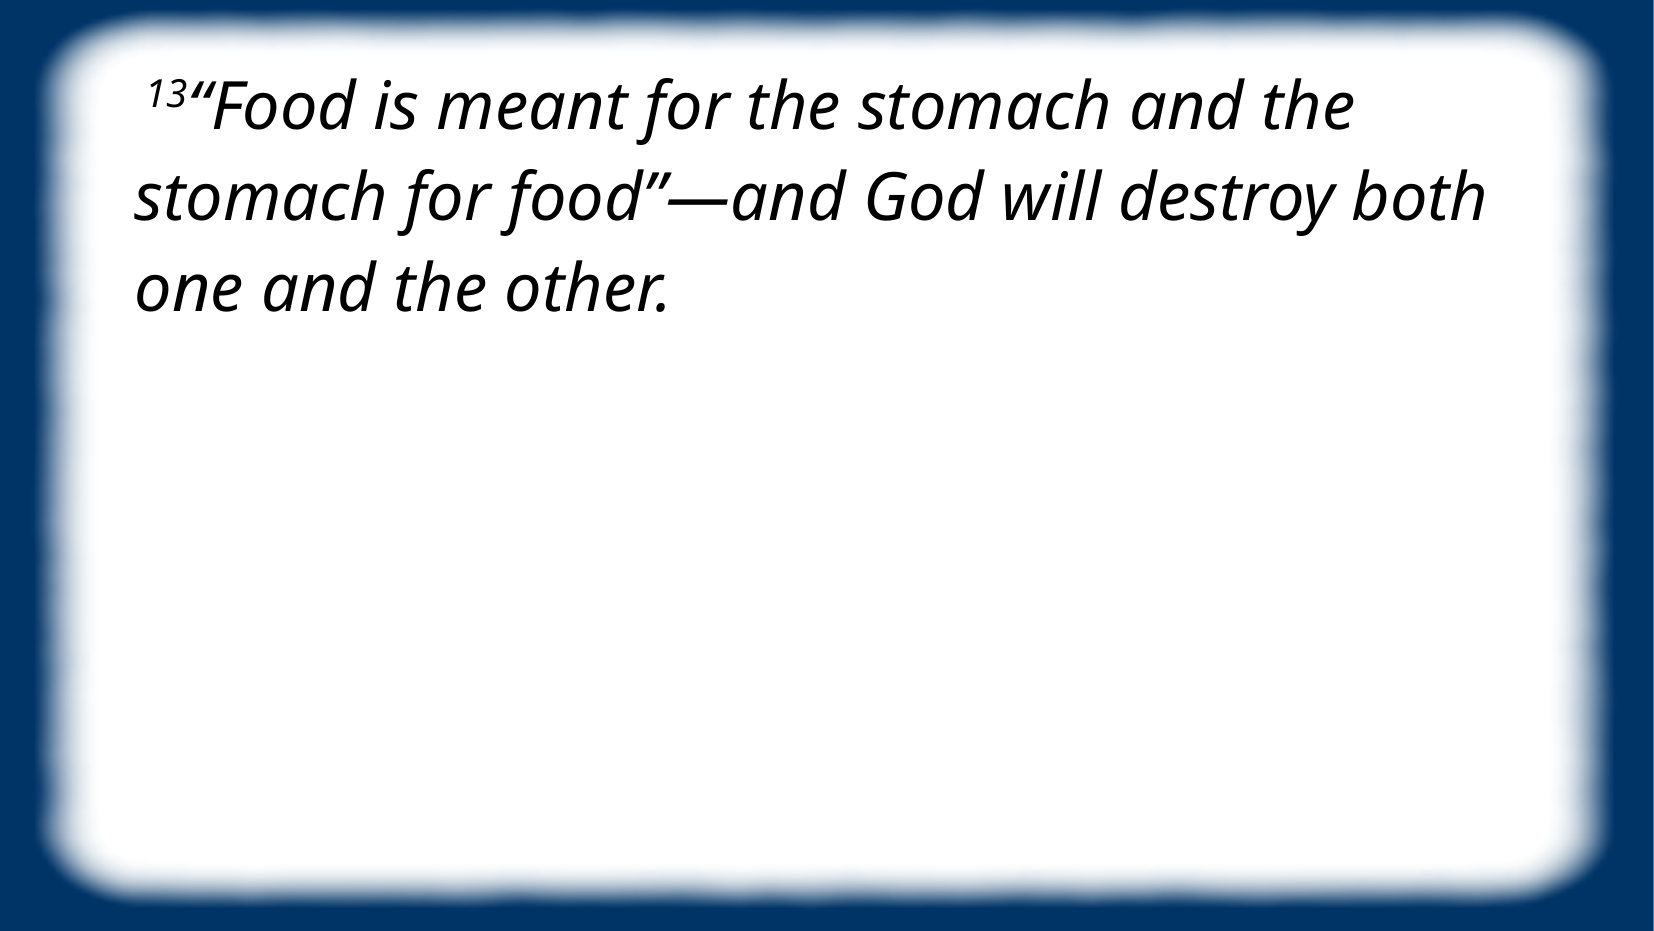

13“Food is meant for the stomach and the stomach for food”—and God will destroy both one and the other.